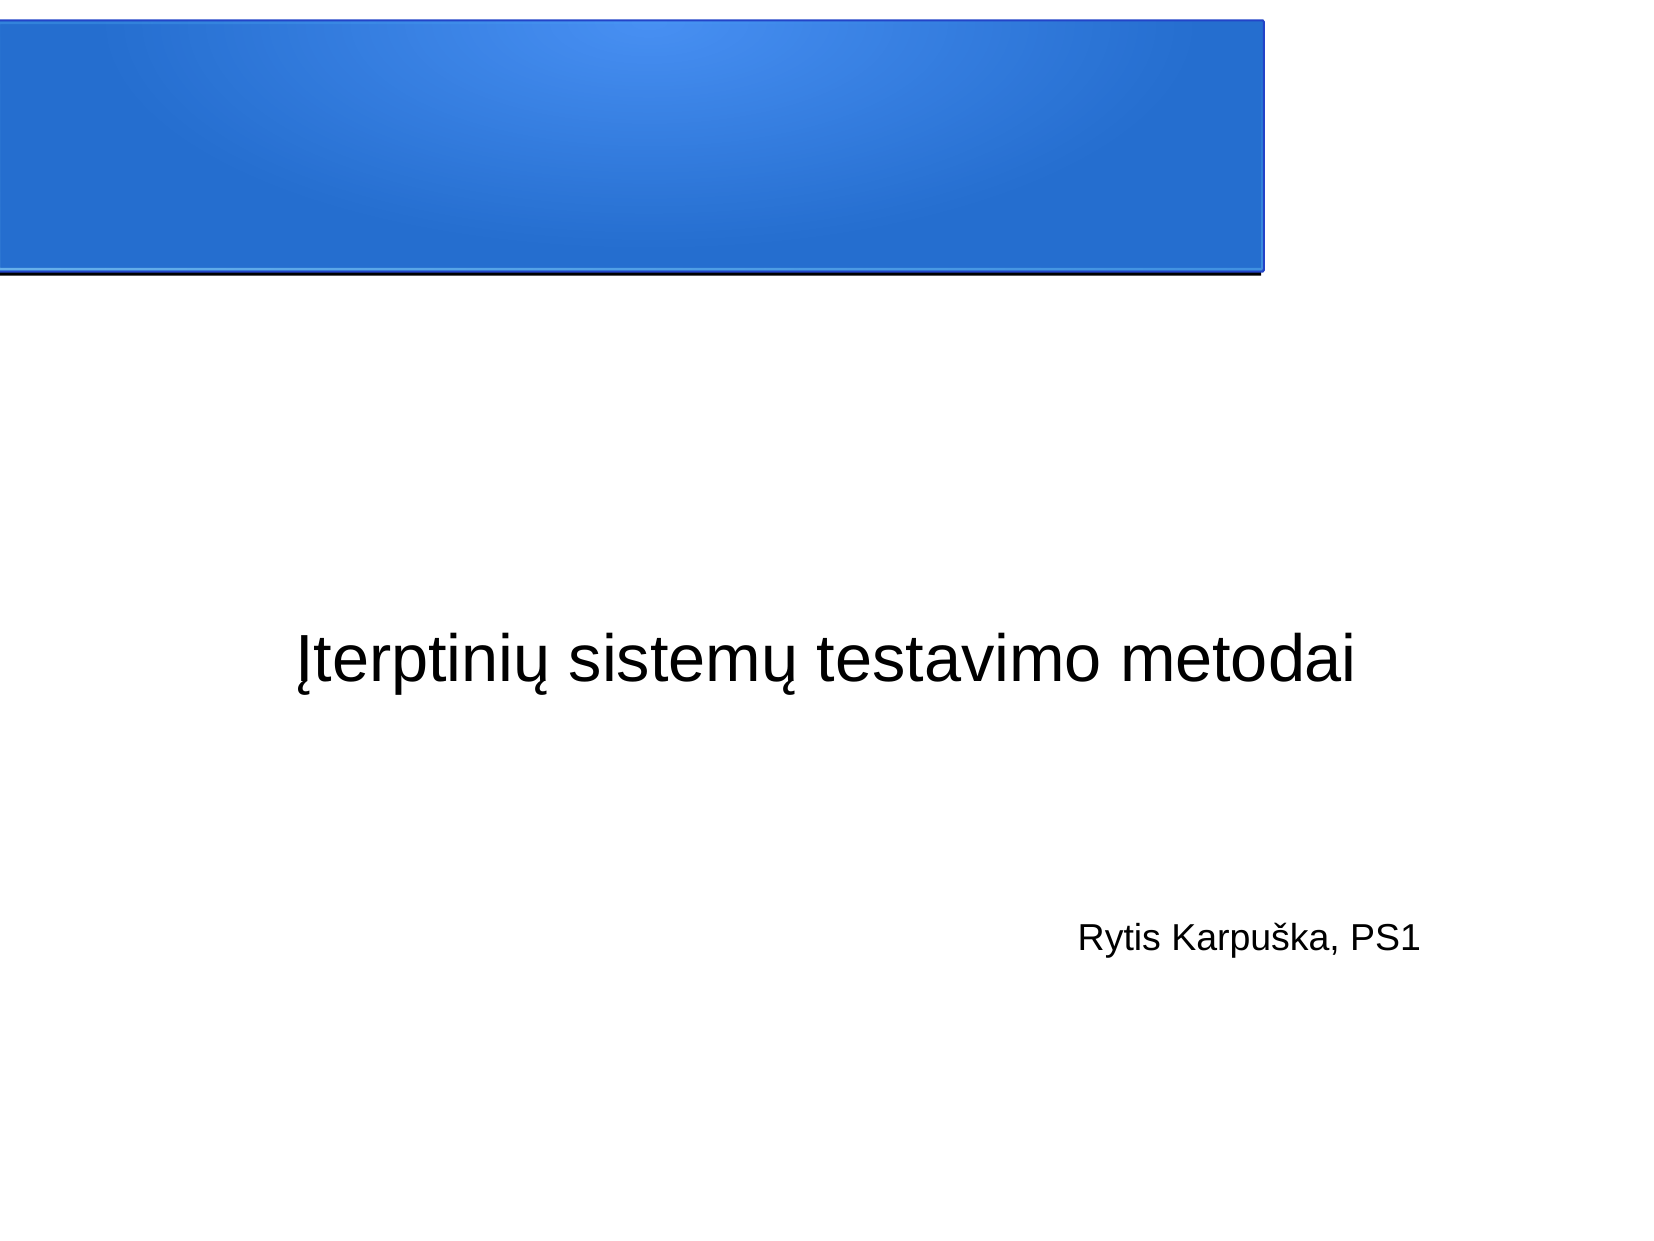

# Įterptinių sistemų testavimo metodai
Rytis Karpuška, PS1